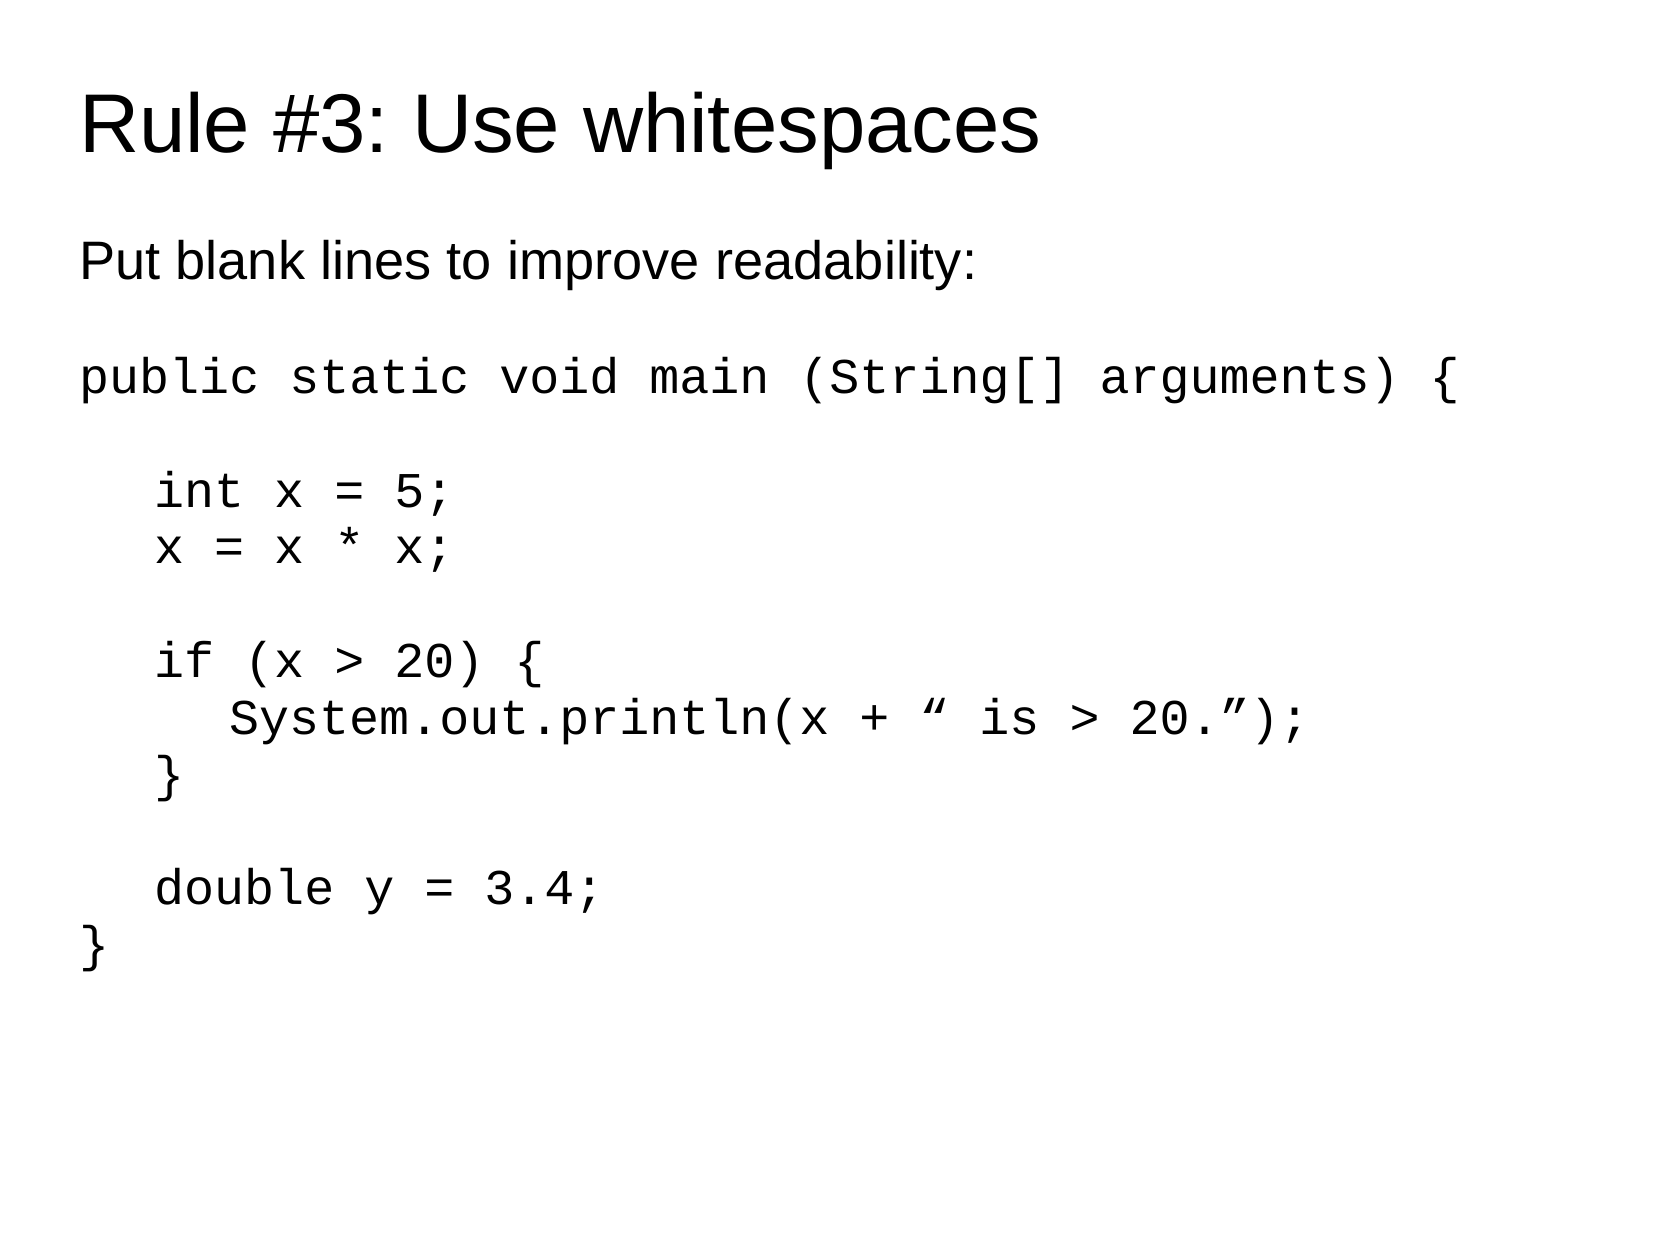

Rule #3: Use whitespaces
Put blank lines to improve readability:
public static void main (String[] arguments) {
	int x = 5;
	x = x * x;
	if (x > 20) {
		System.out.println(x + “ is > 20.”);
	}
	double y = 3.4;
}